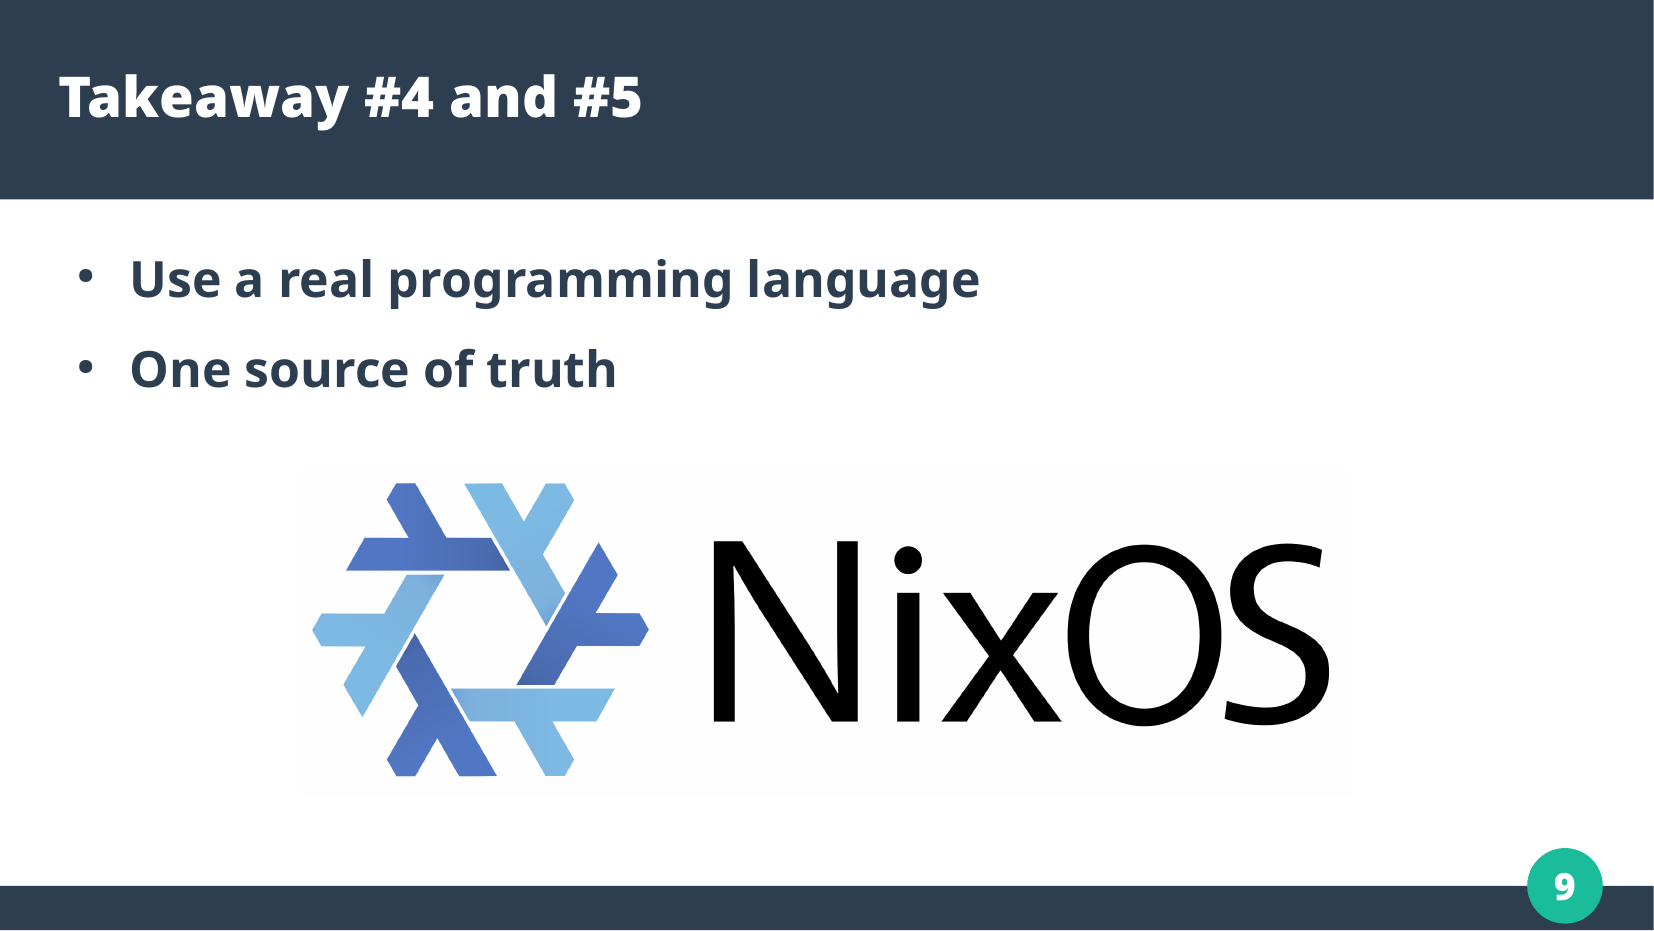

# Takeaway #4 and #5
Use a real programming language
One source of truth